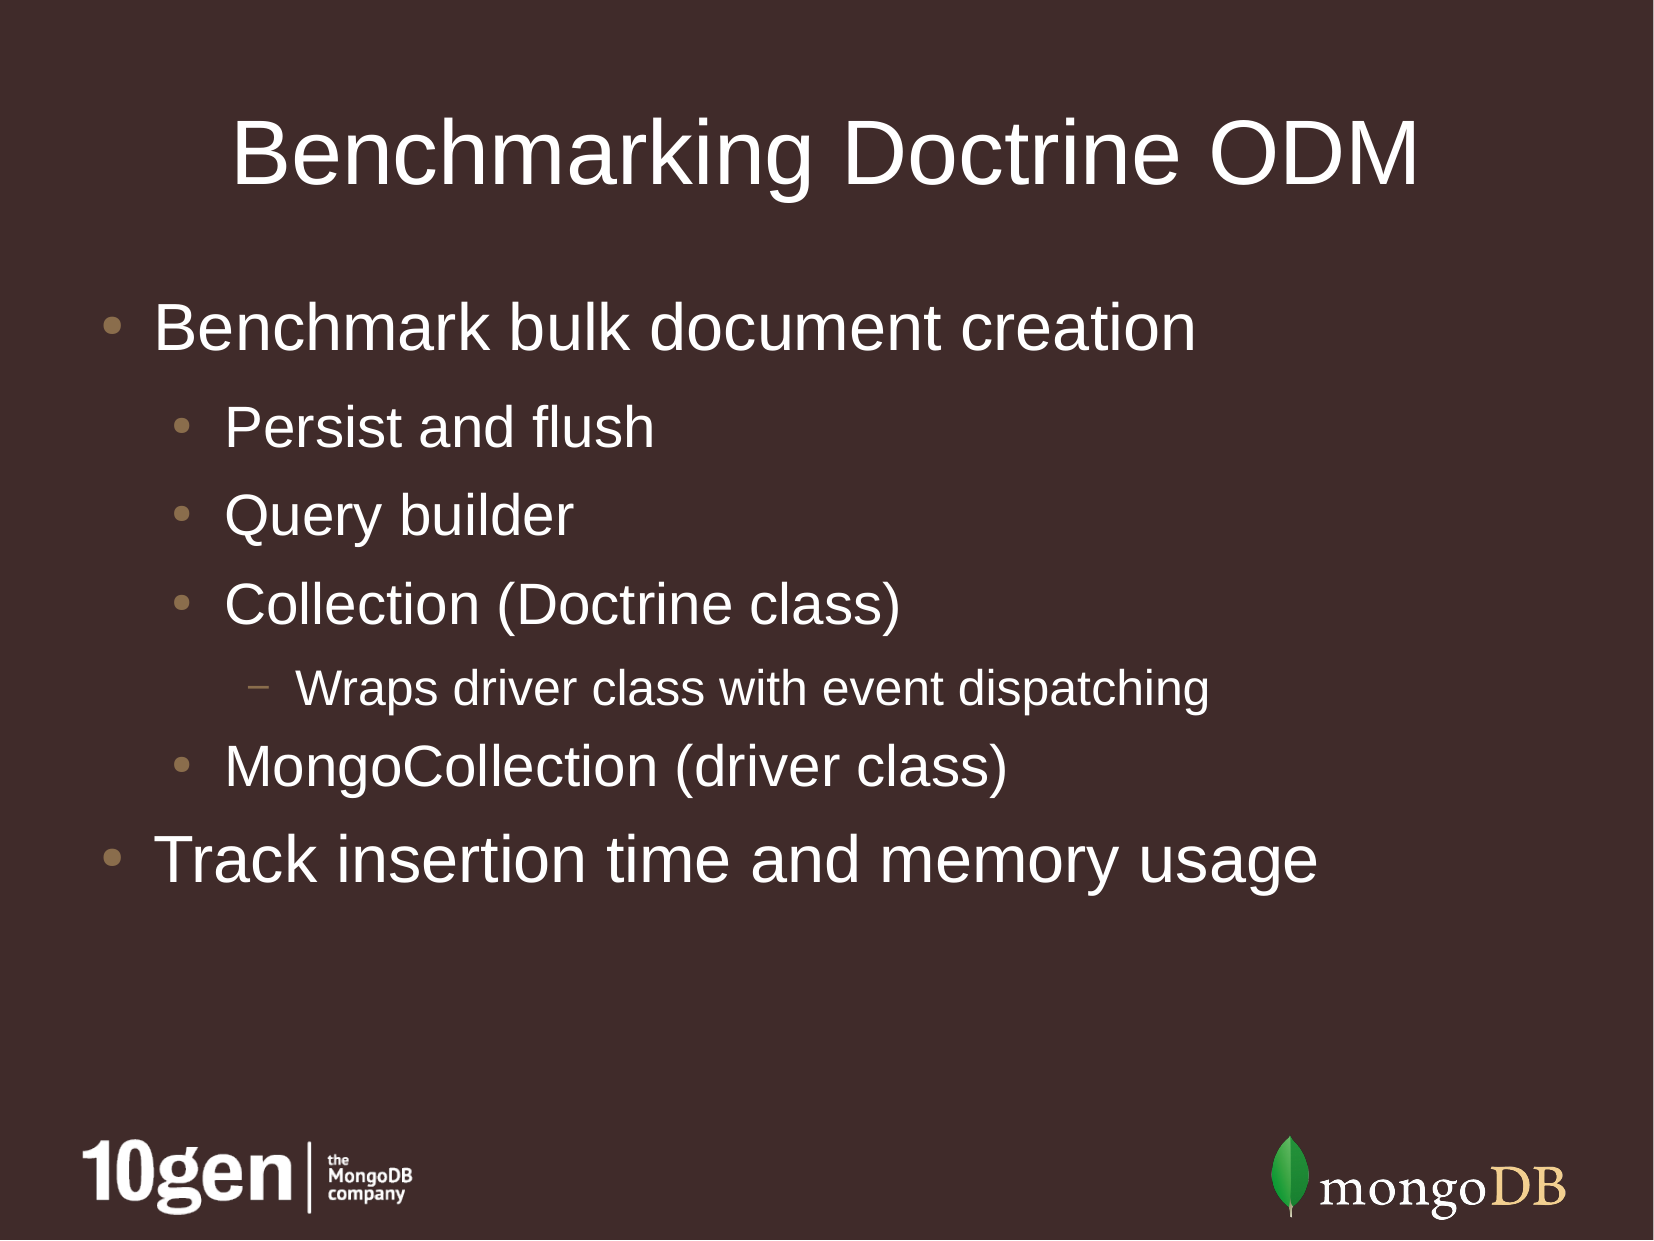

# Benchmarking Doctrine ODM
Benchmark bulk document creation
Persist and flush
Query builder
Collection (Doctrine class)
Wraps driver class with event dispatching
MongoCollection (driver class)
Track insertion time and memory usage